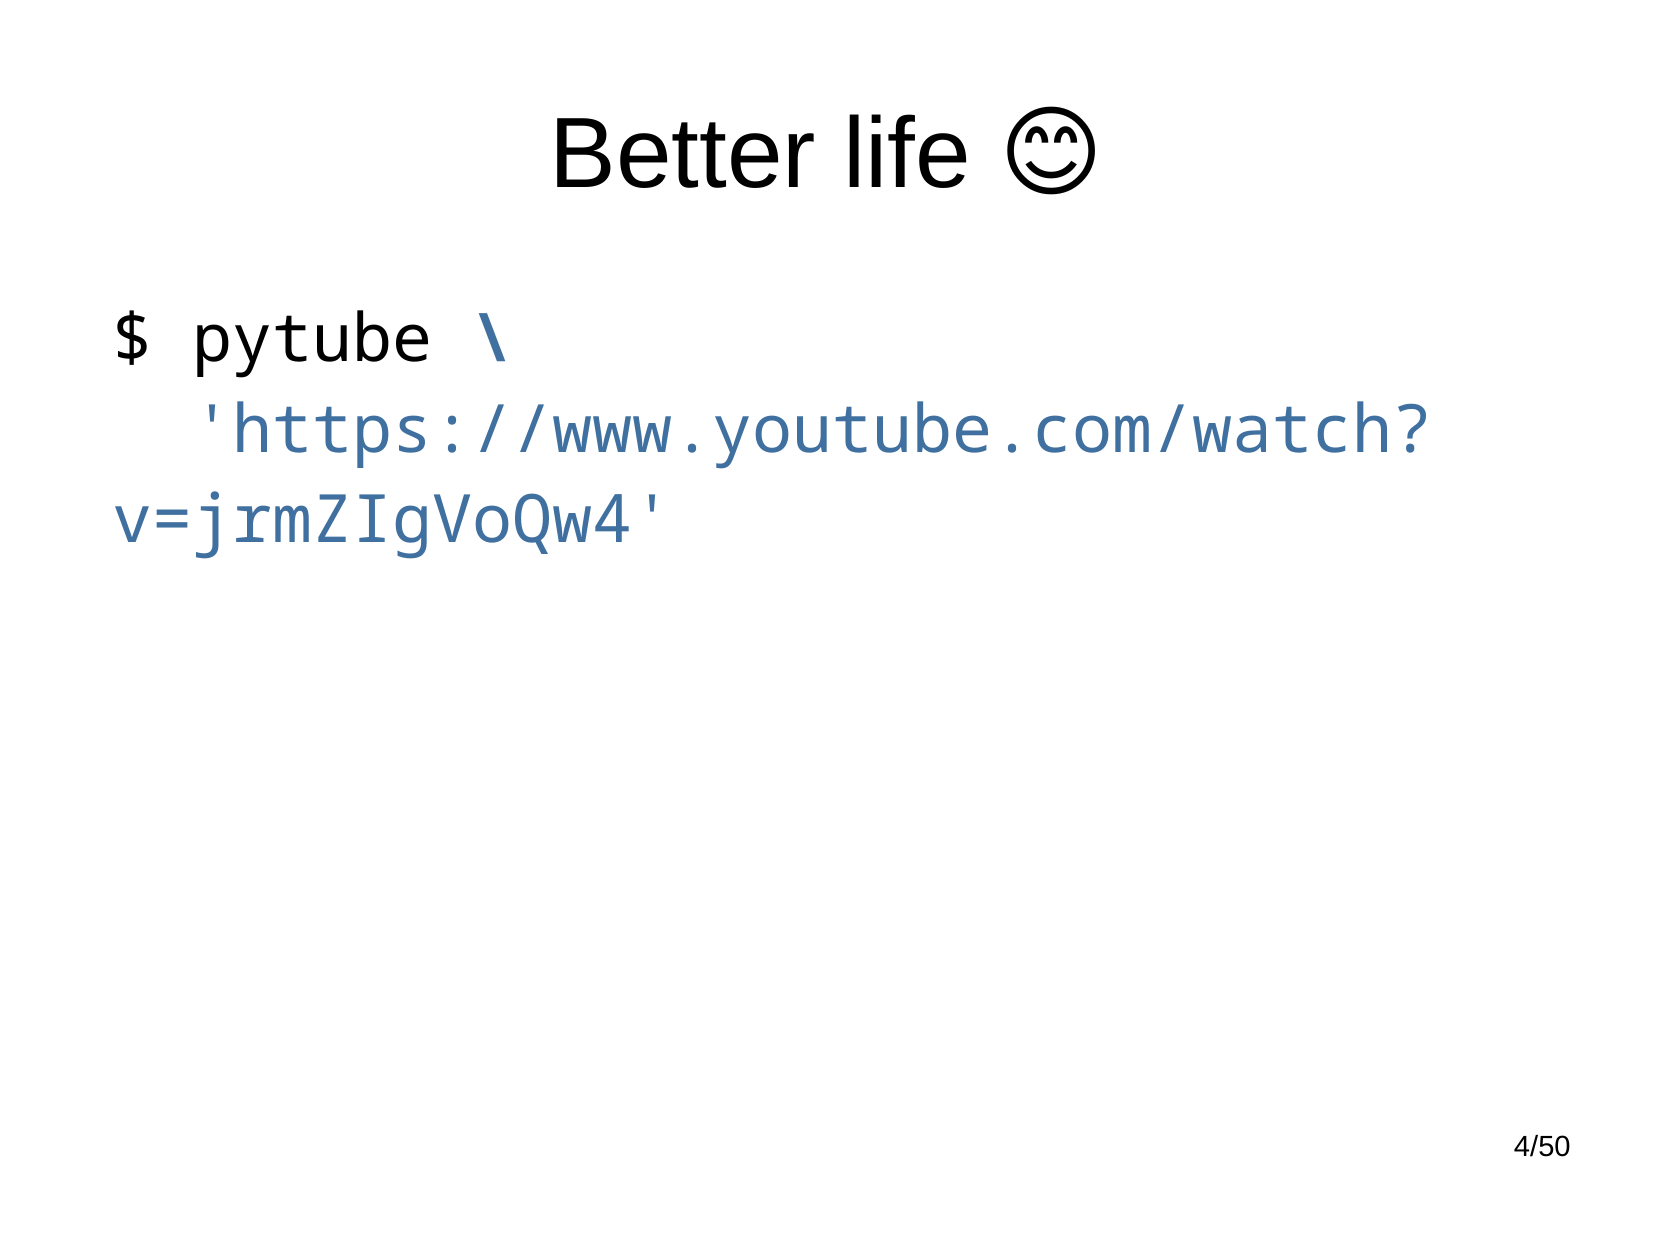

# Better life 😊
$ pytube \
 'https://www.youtube.com/watch?v=jrmZIgVoQw4'
4